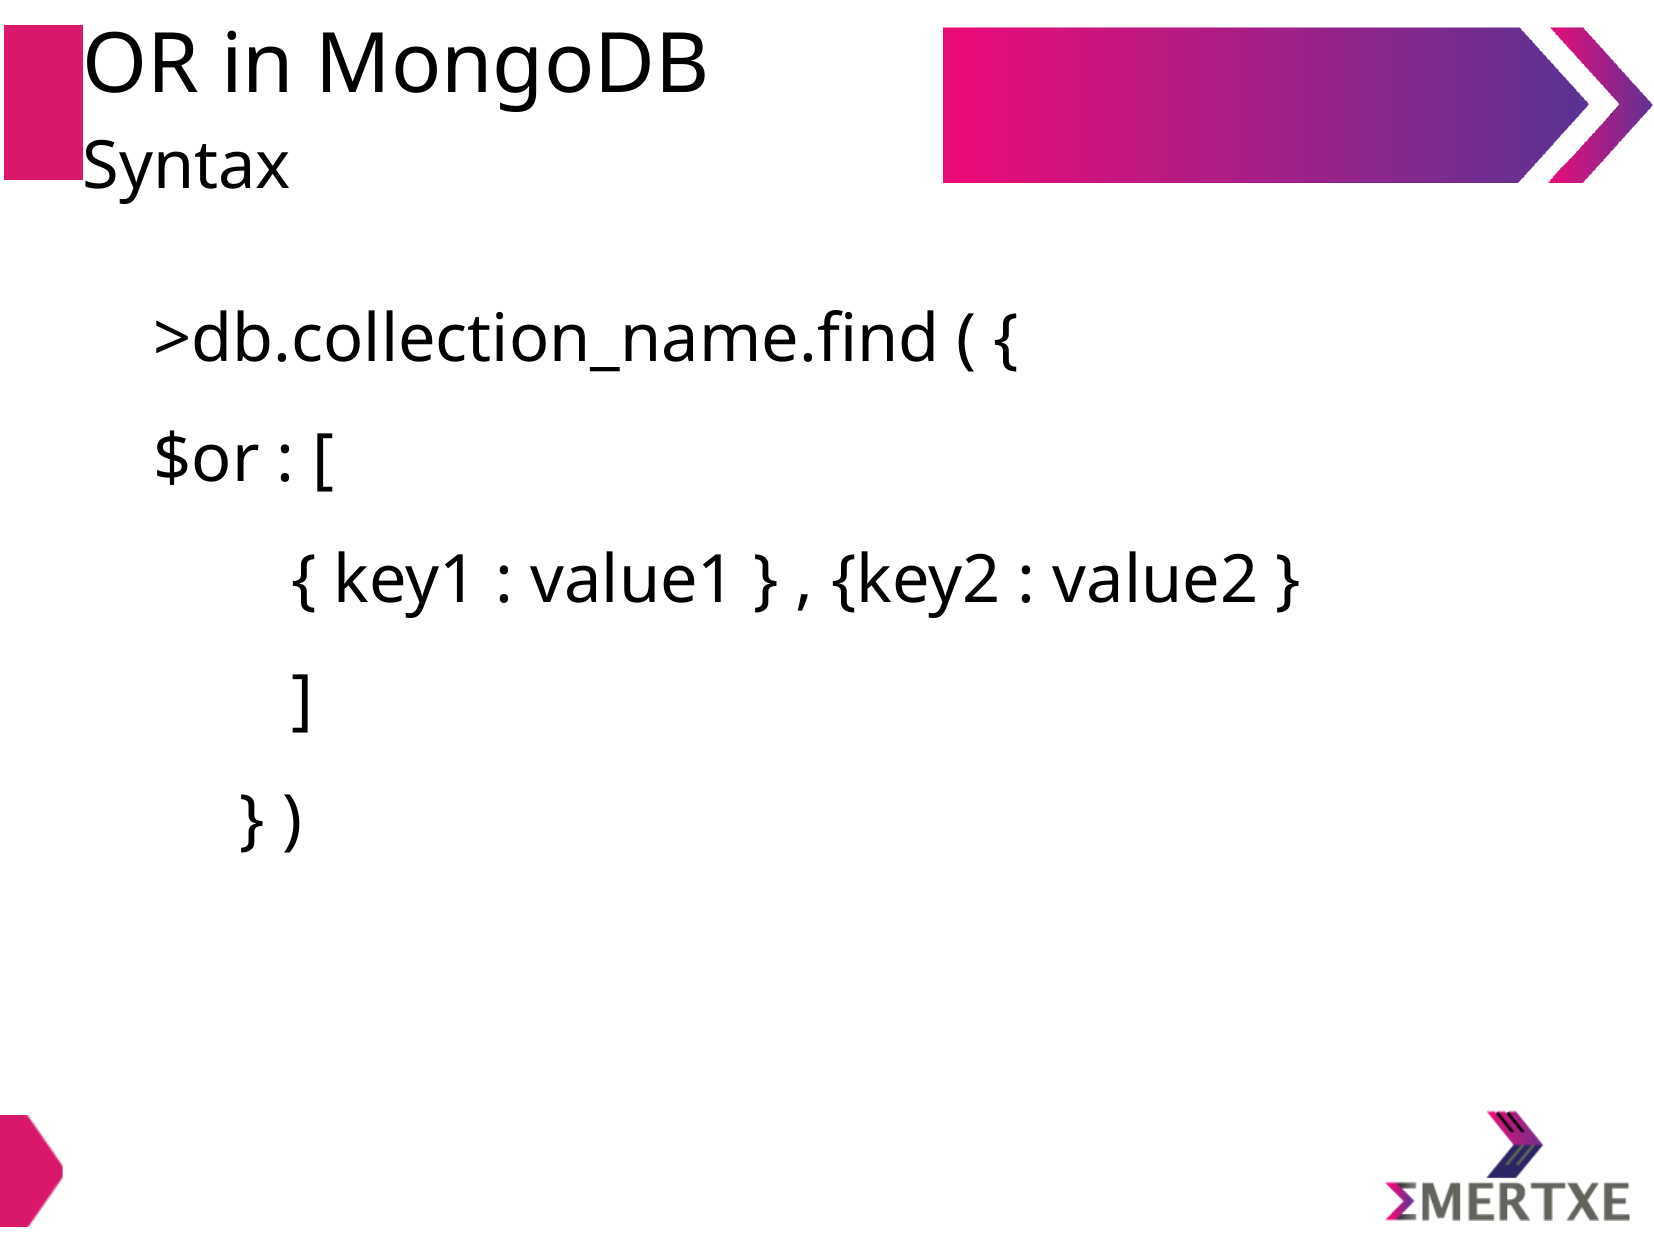

# OR in MongoDB Syntax
>db.collection_name.find ( {
$or : [
 { key1 : value1 } , {key2 : value2 }
 ]
 } )